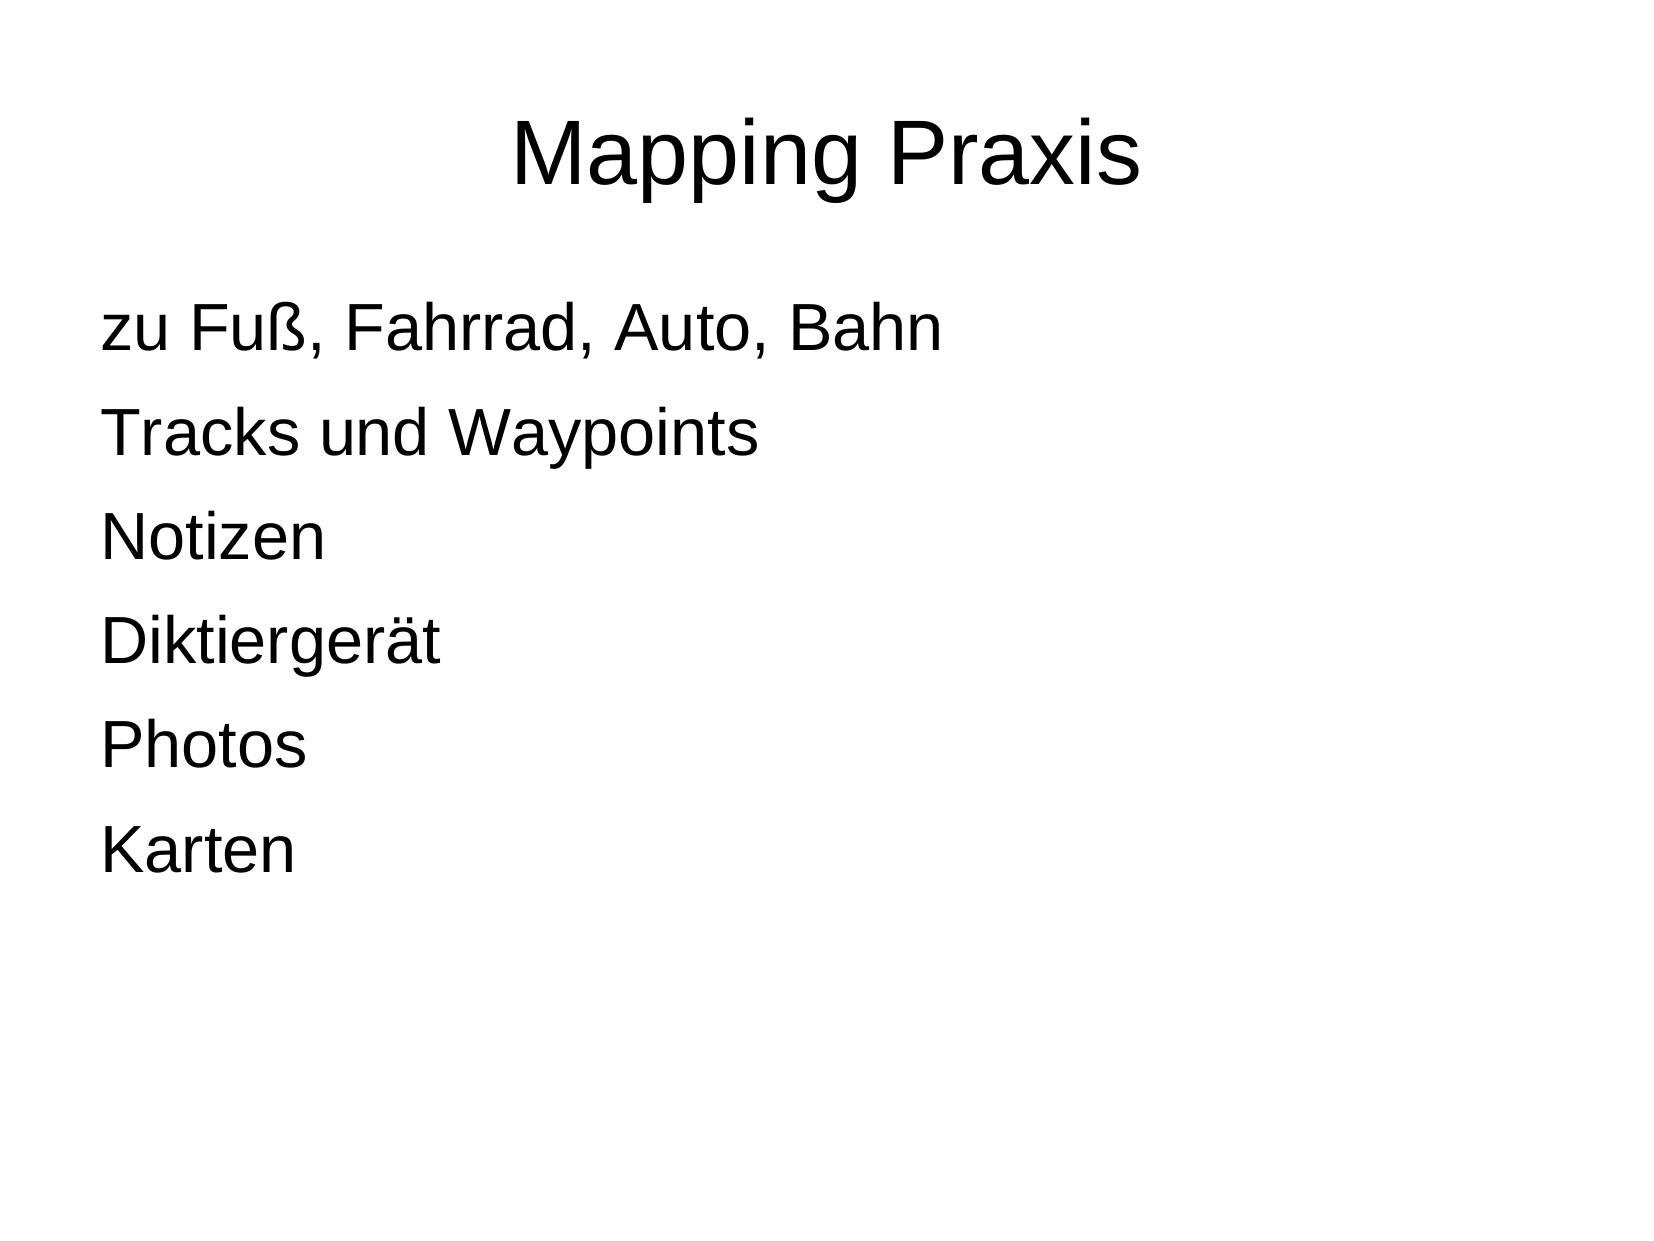

# Mapping Praxis
zu Fuß, Fahrrad, Auto, Bahn
Tracks und Waypoints
Notizen
Diktiergerät
Photos
Karten